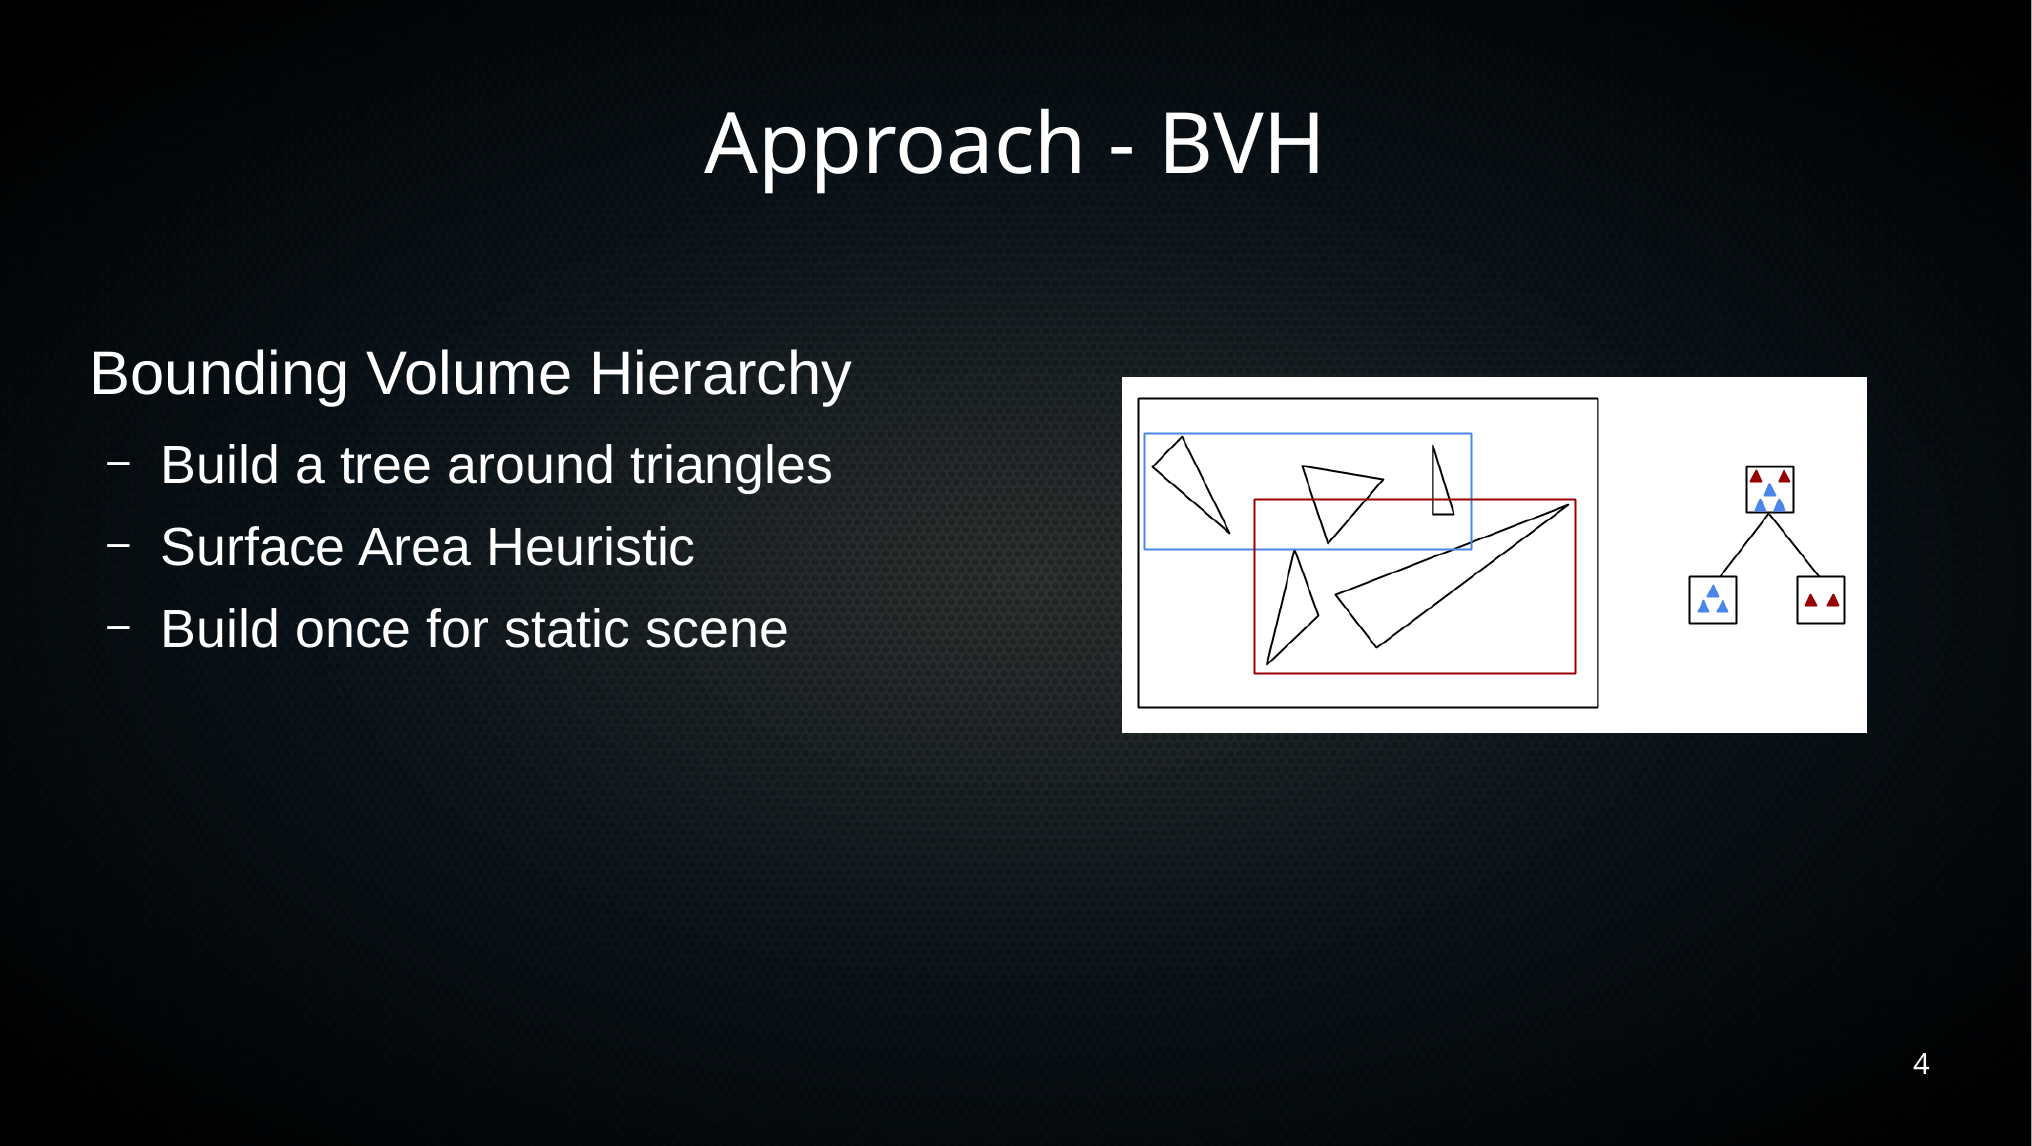

# Approach - BVH
Bounding Volume Hierarchy
Build a tree around triangles
Surface Area Heuristic
Build once for static scene
4